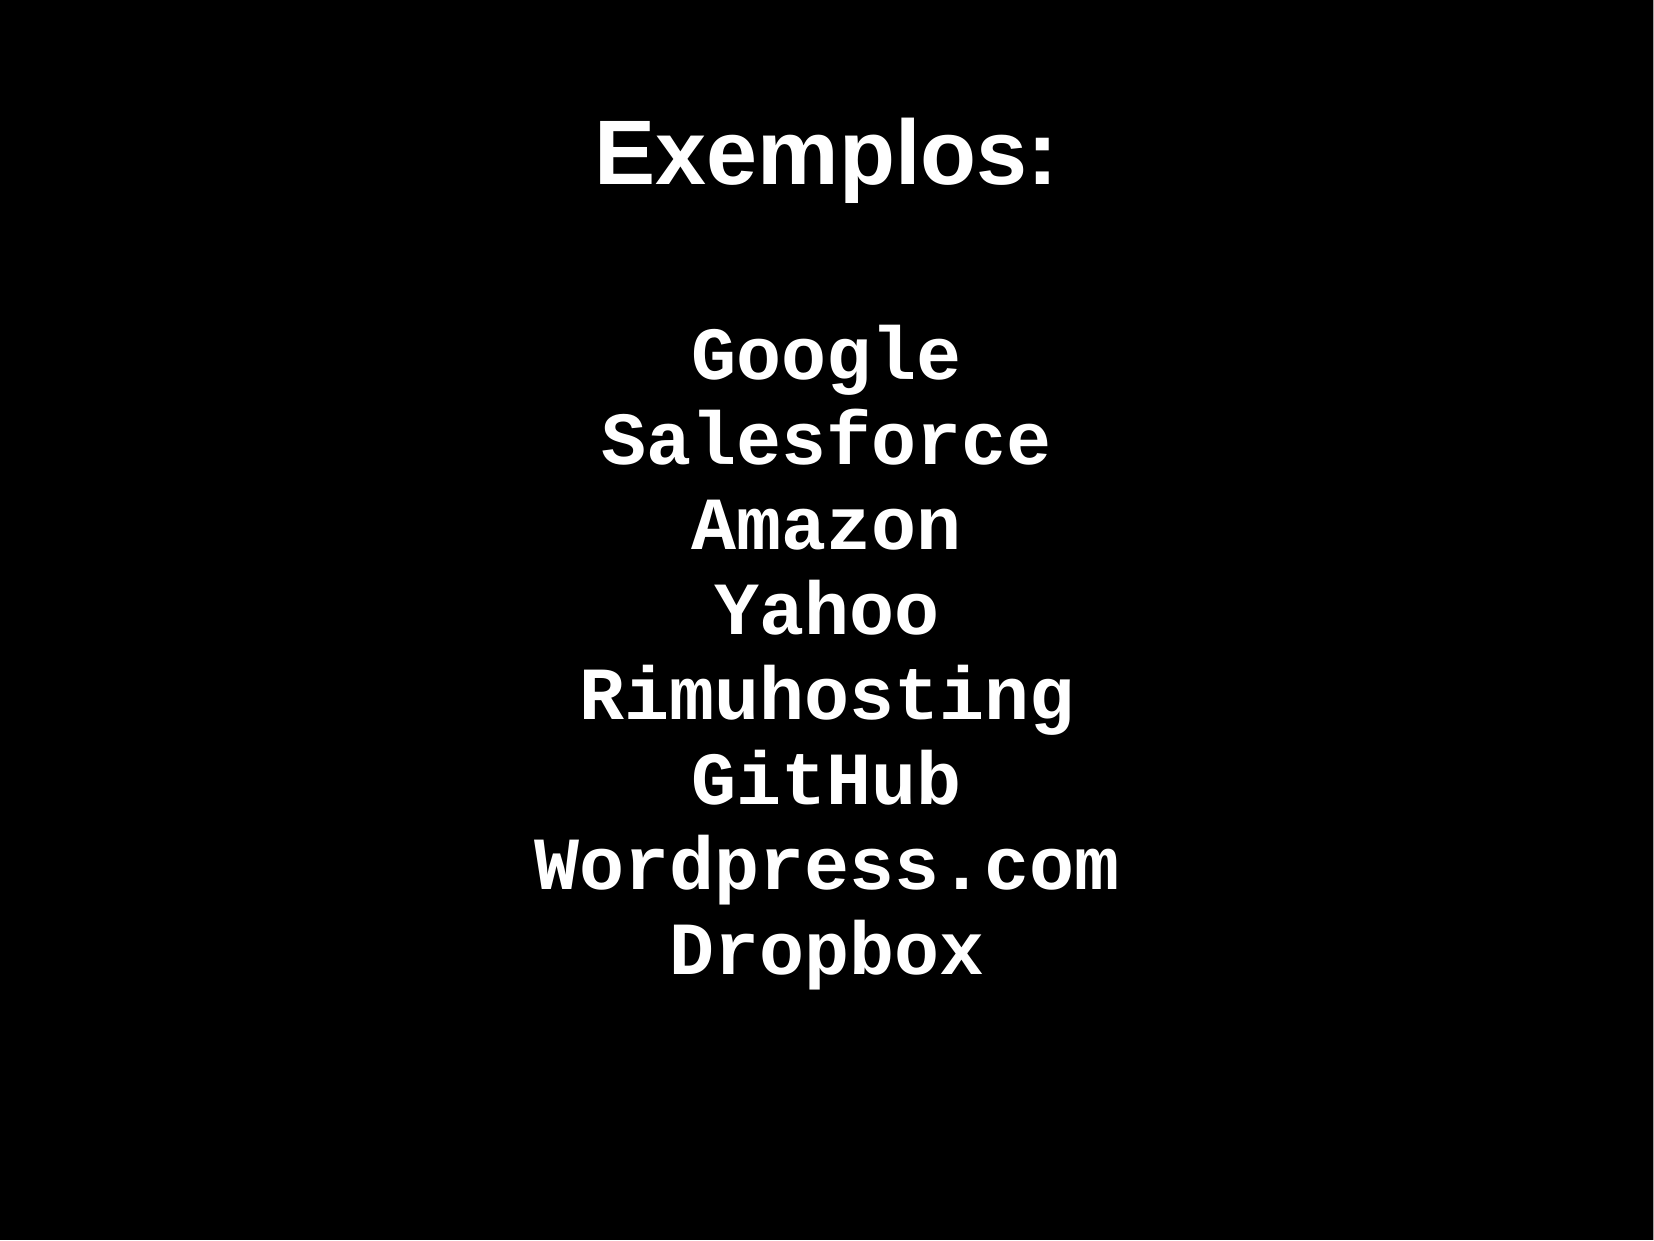

Exemplos:
# Google
Salesforce
Amazon
Yahoo
Rimuhosting
GitHub
Wordpress.com
Dropbox